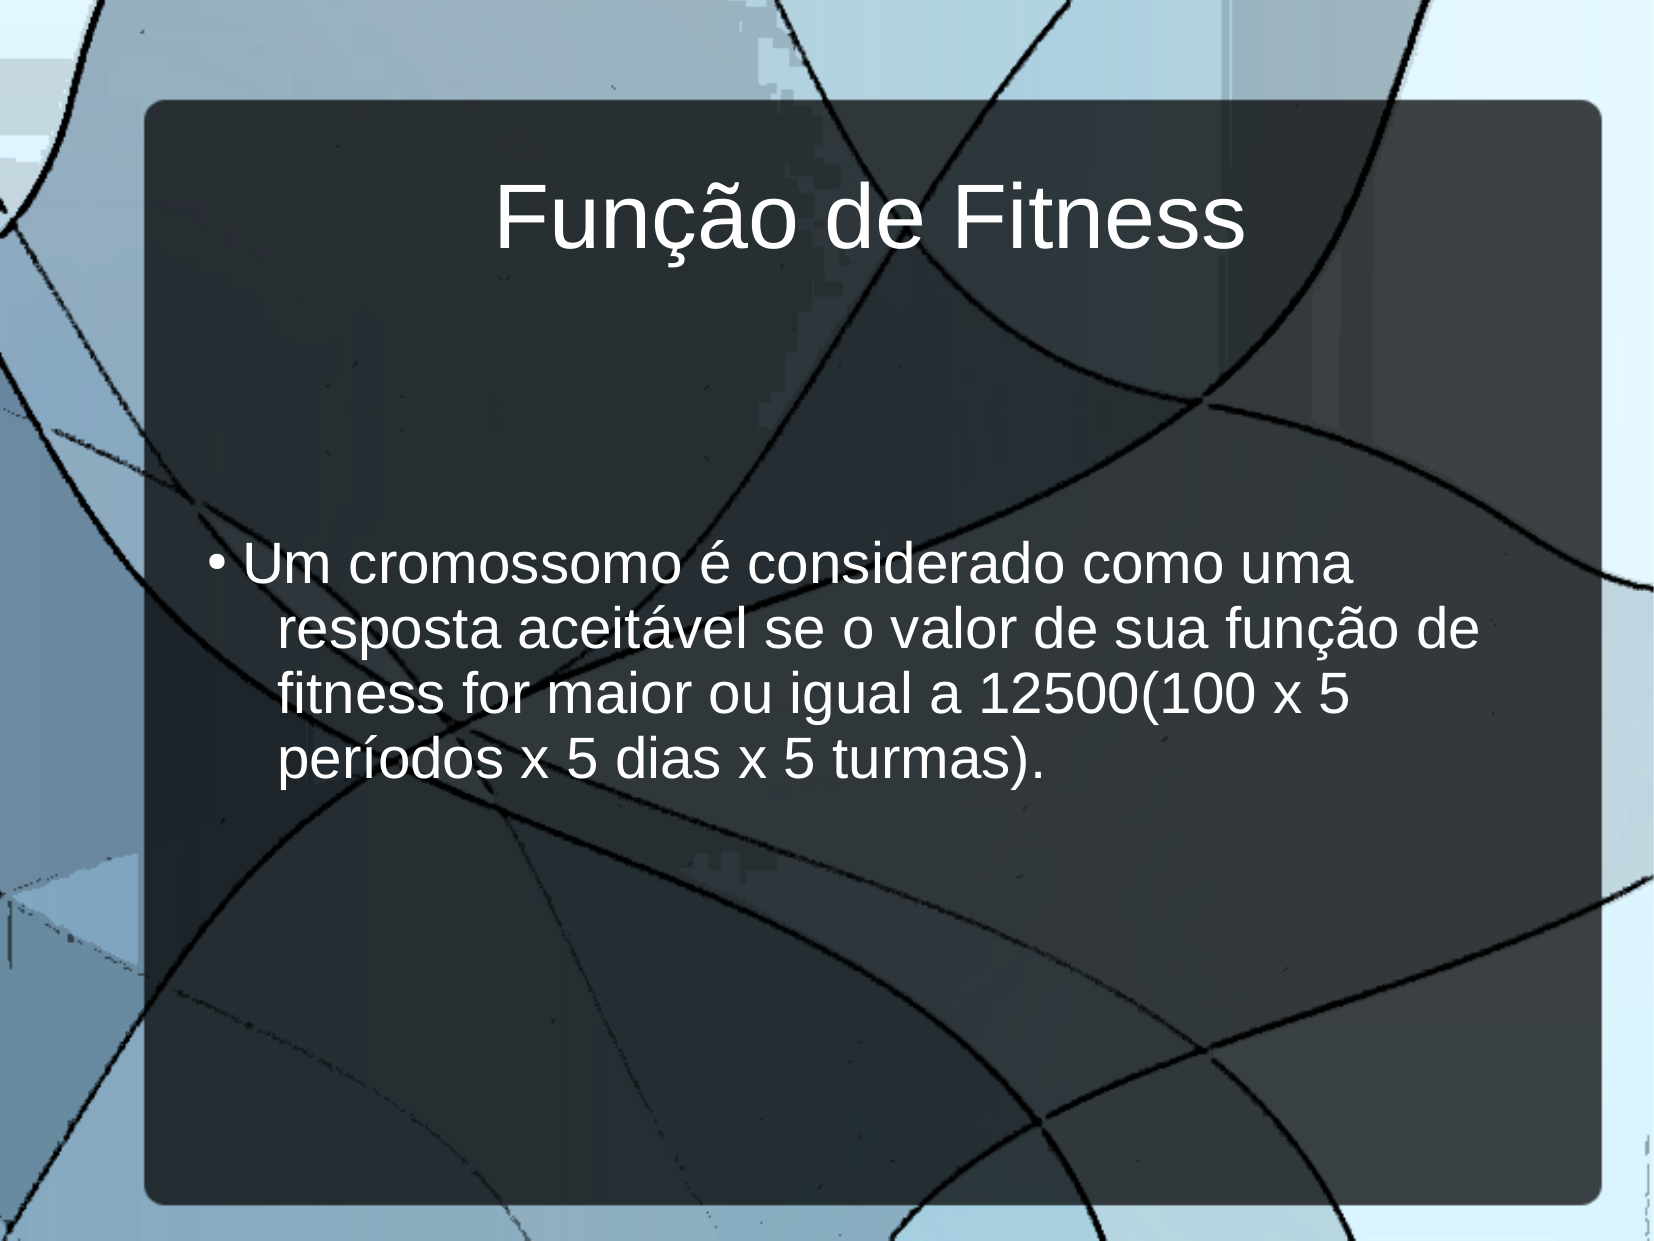

# Função de Fitness
Um cromossomo é considerado como uma resposta aceitável se o valor de sua função de fitness for maior ou igual a 12500(100 x 5 períodos x 5 dias x 5 turmas).